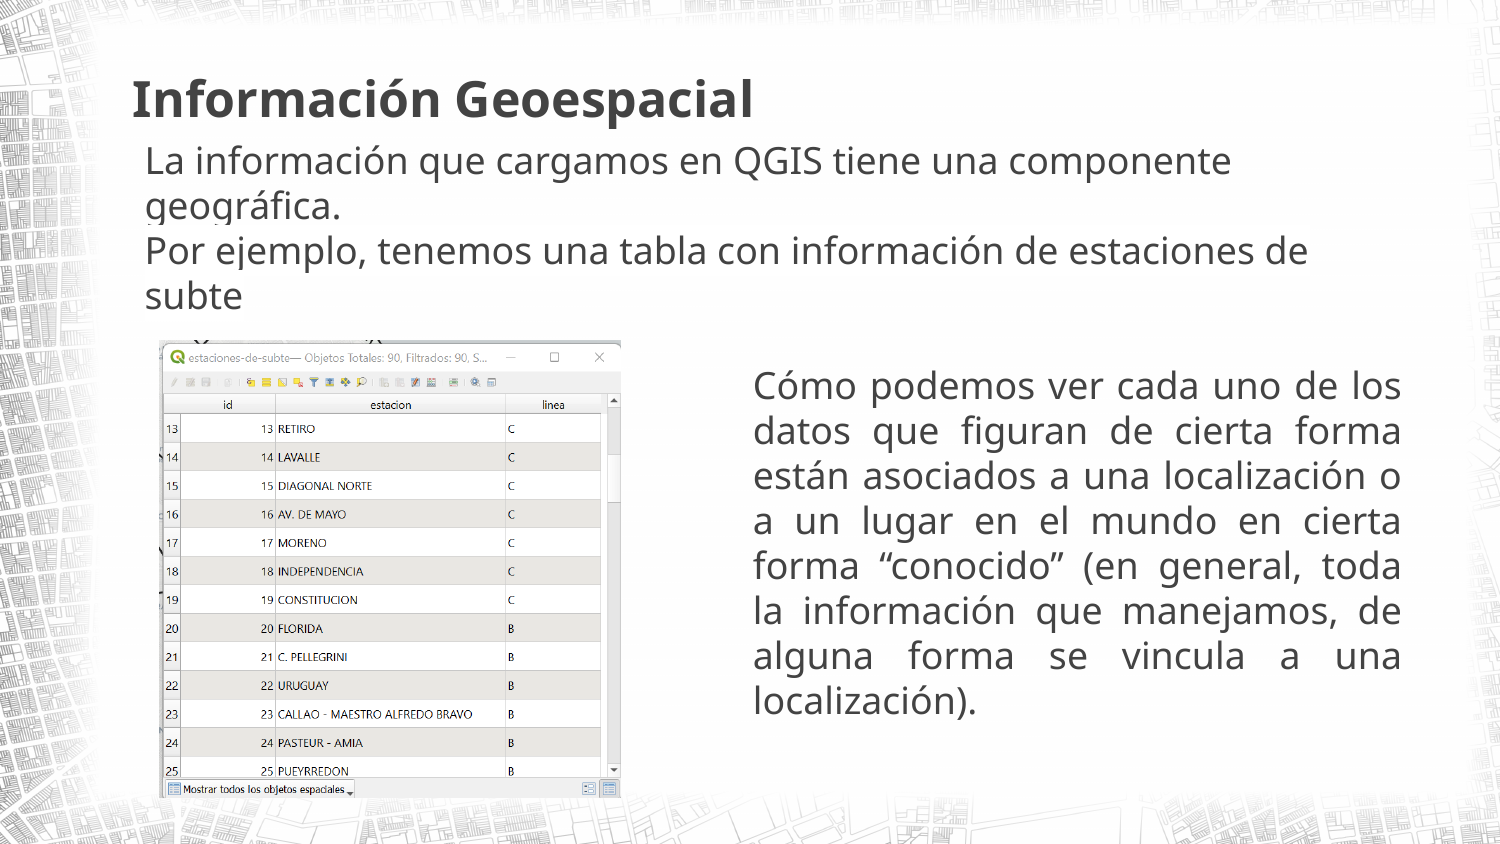

Información Geoespacial
La información que cargamos en QGIS tiene una componente geográfica.
Por ejemplo, tenemos una tabla con información de estaciones de subte
Cómo podemos ver cada uno de los datos que figuran de cierta forma están asociados a una localización o a un lugar en el mundo en cierta forma “conocido” (en general, toda la información que manejamos, de alguna forma se vincula a una localización).